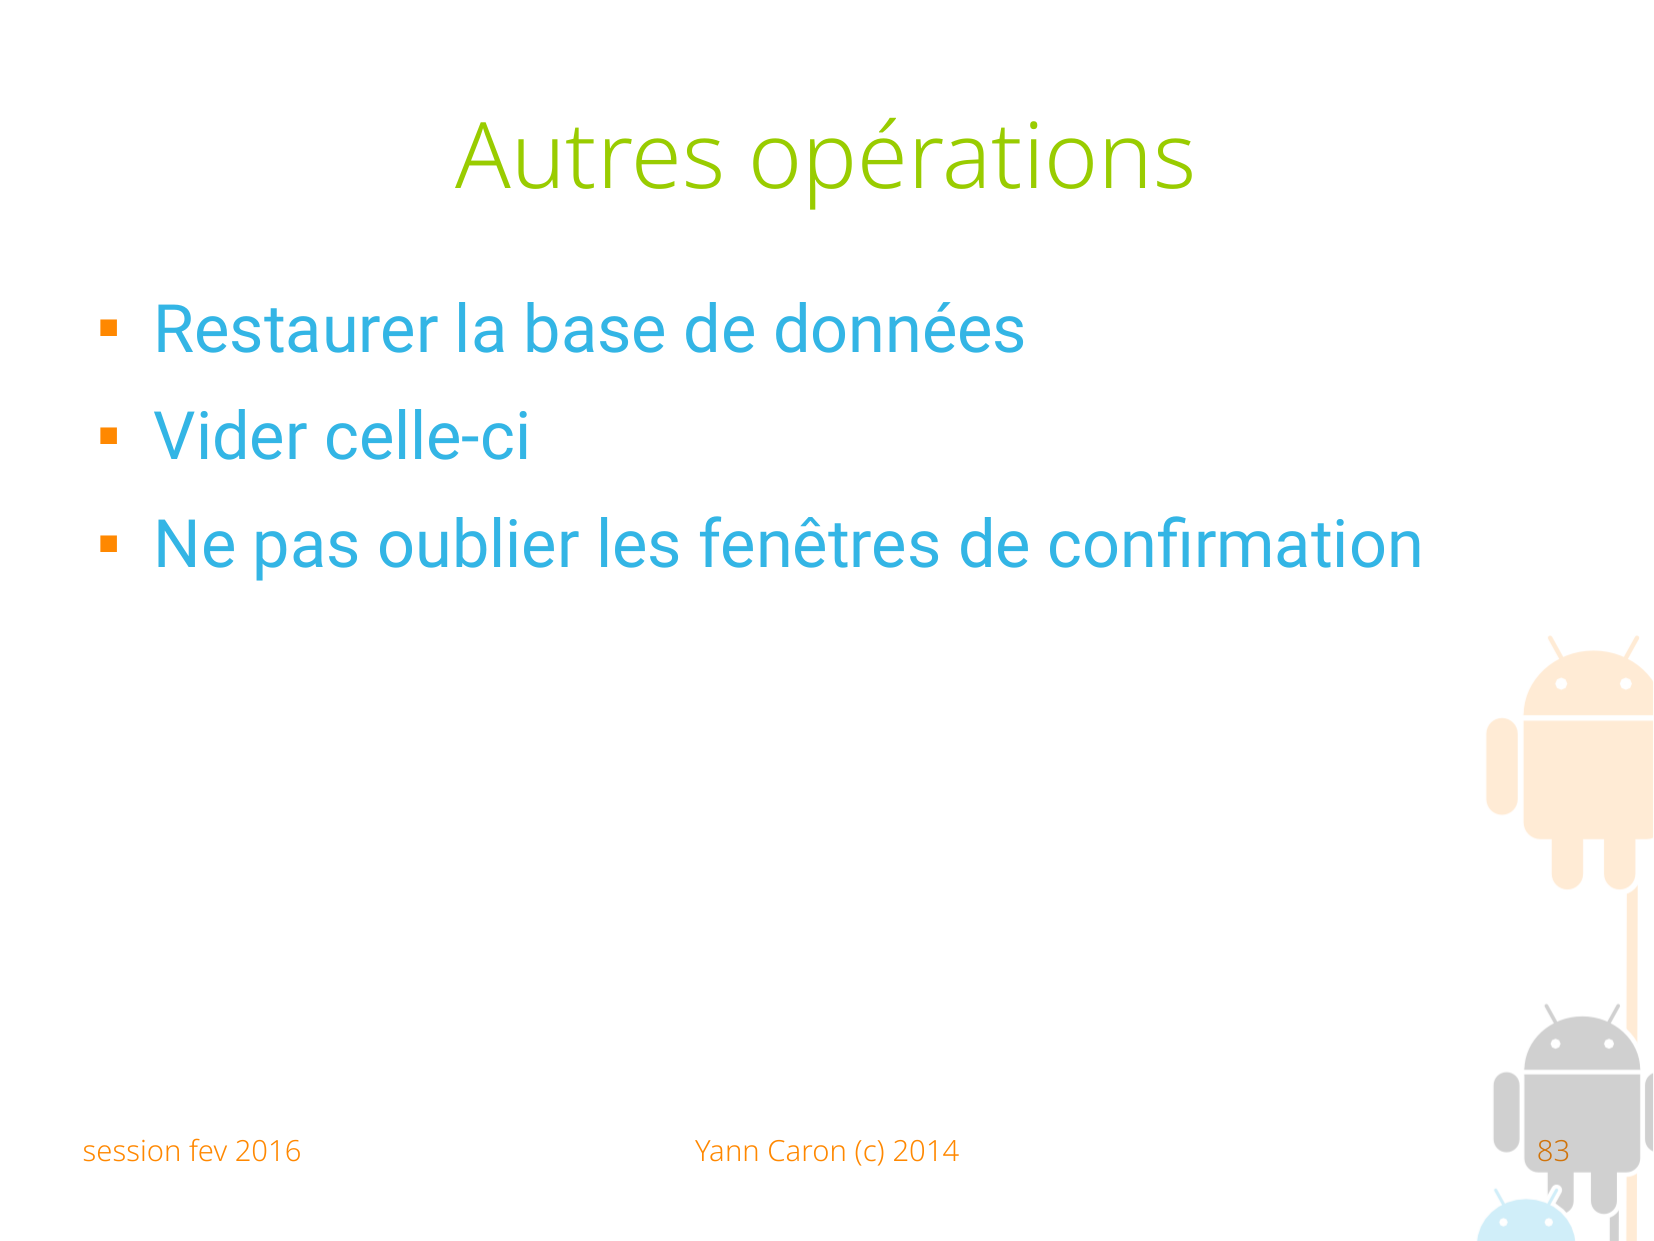

# Autres opérations
Restaurer la base de données
Vider celle-ci
Ne pas oublier les fenêtres de confirmation
session fev 2016
Yann Caron (c) 2014
83